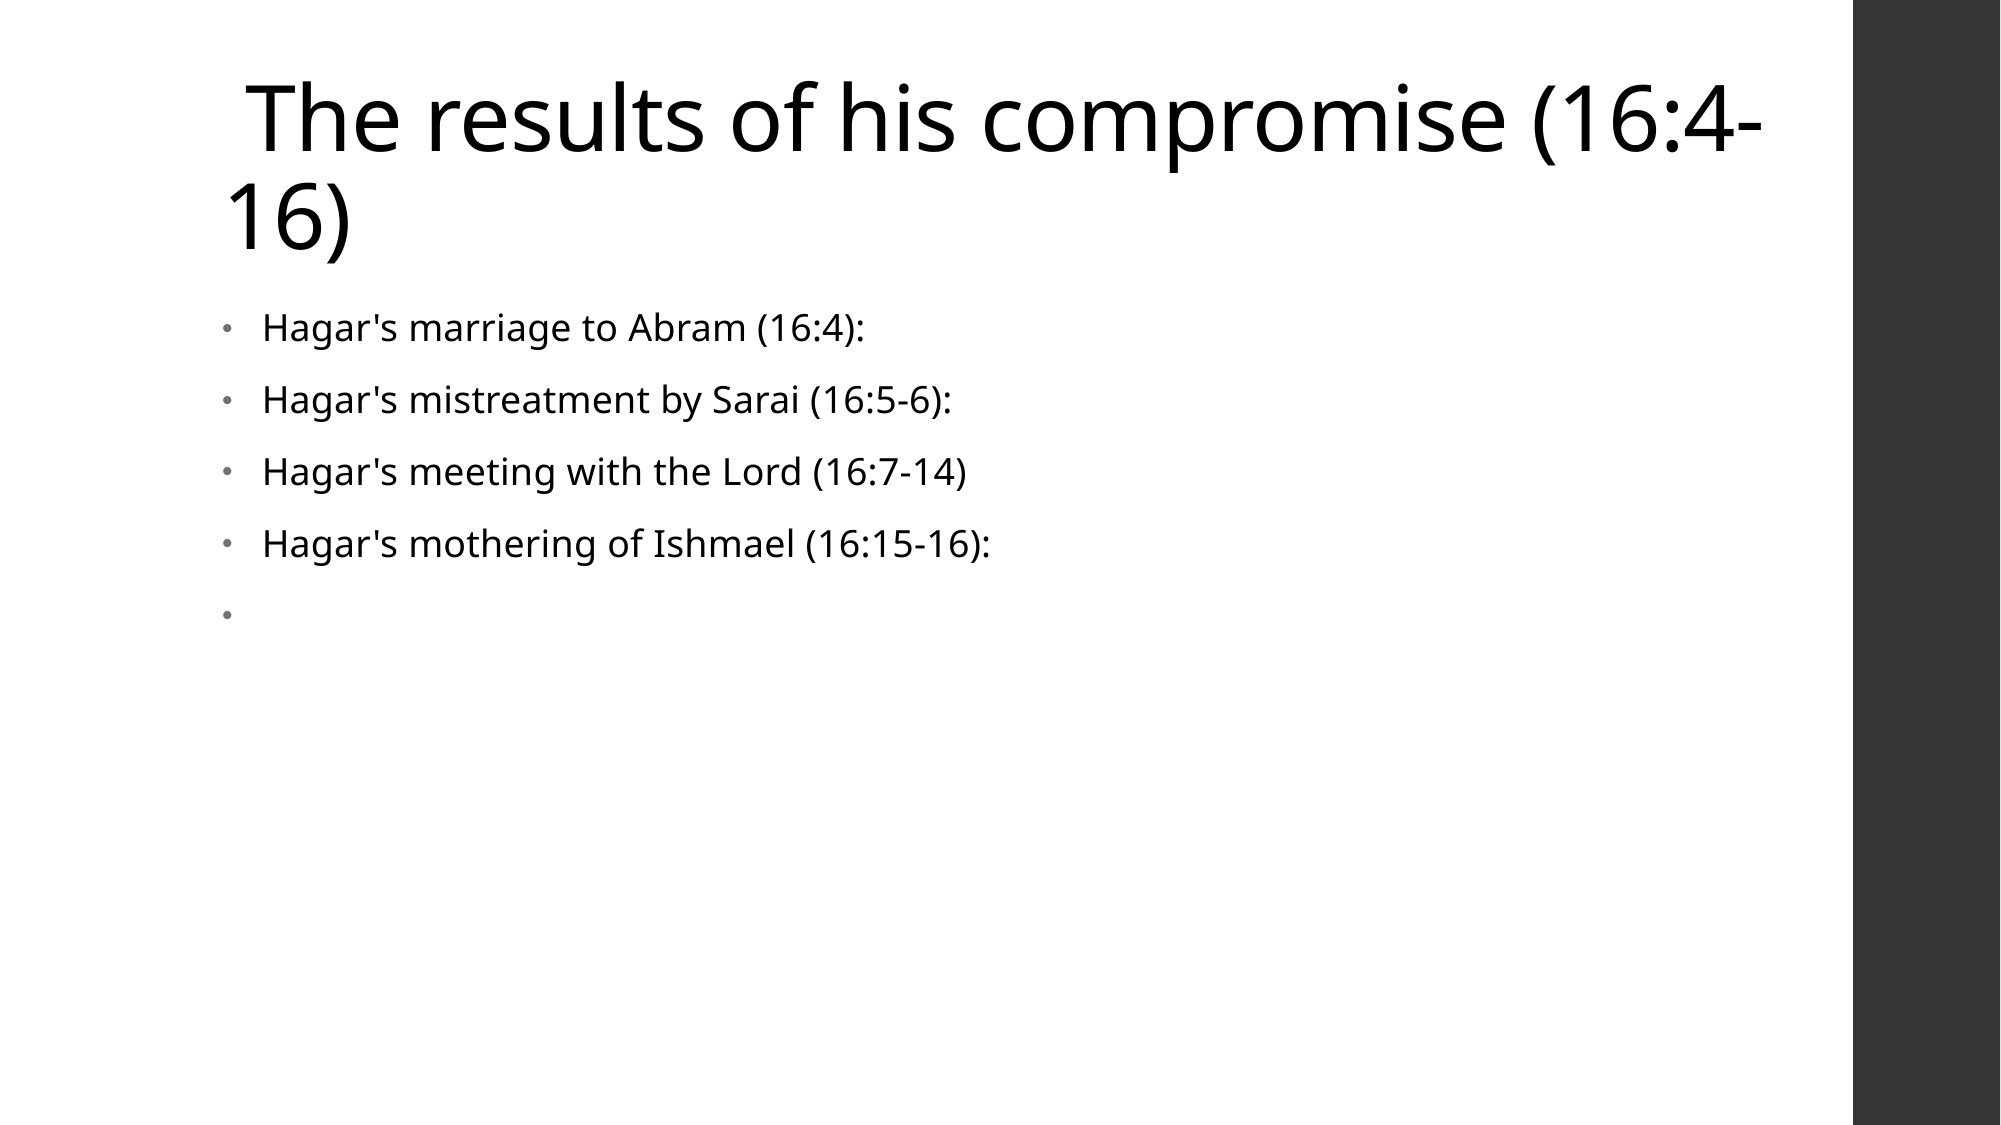

# The results of his compromise (16:4-16)
 Hagar's marriage to Abram (16:4):
 Hagar's mistreatment by Sarai (16:5-6):
 Hagar's meeting with the Lord (16:7-14)
 Hagar's mothering of Ishmael (16:15-16):